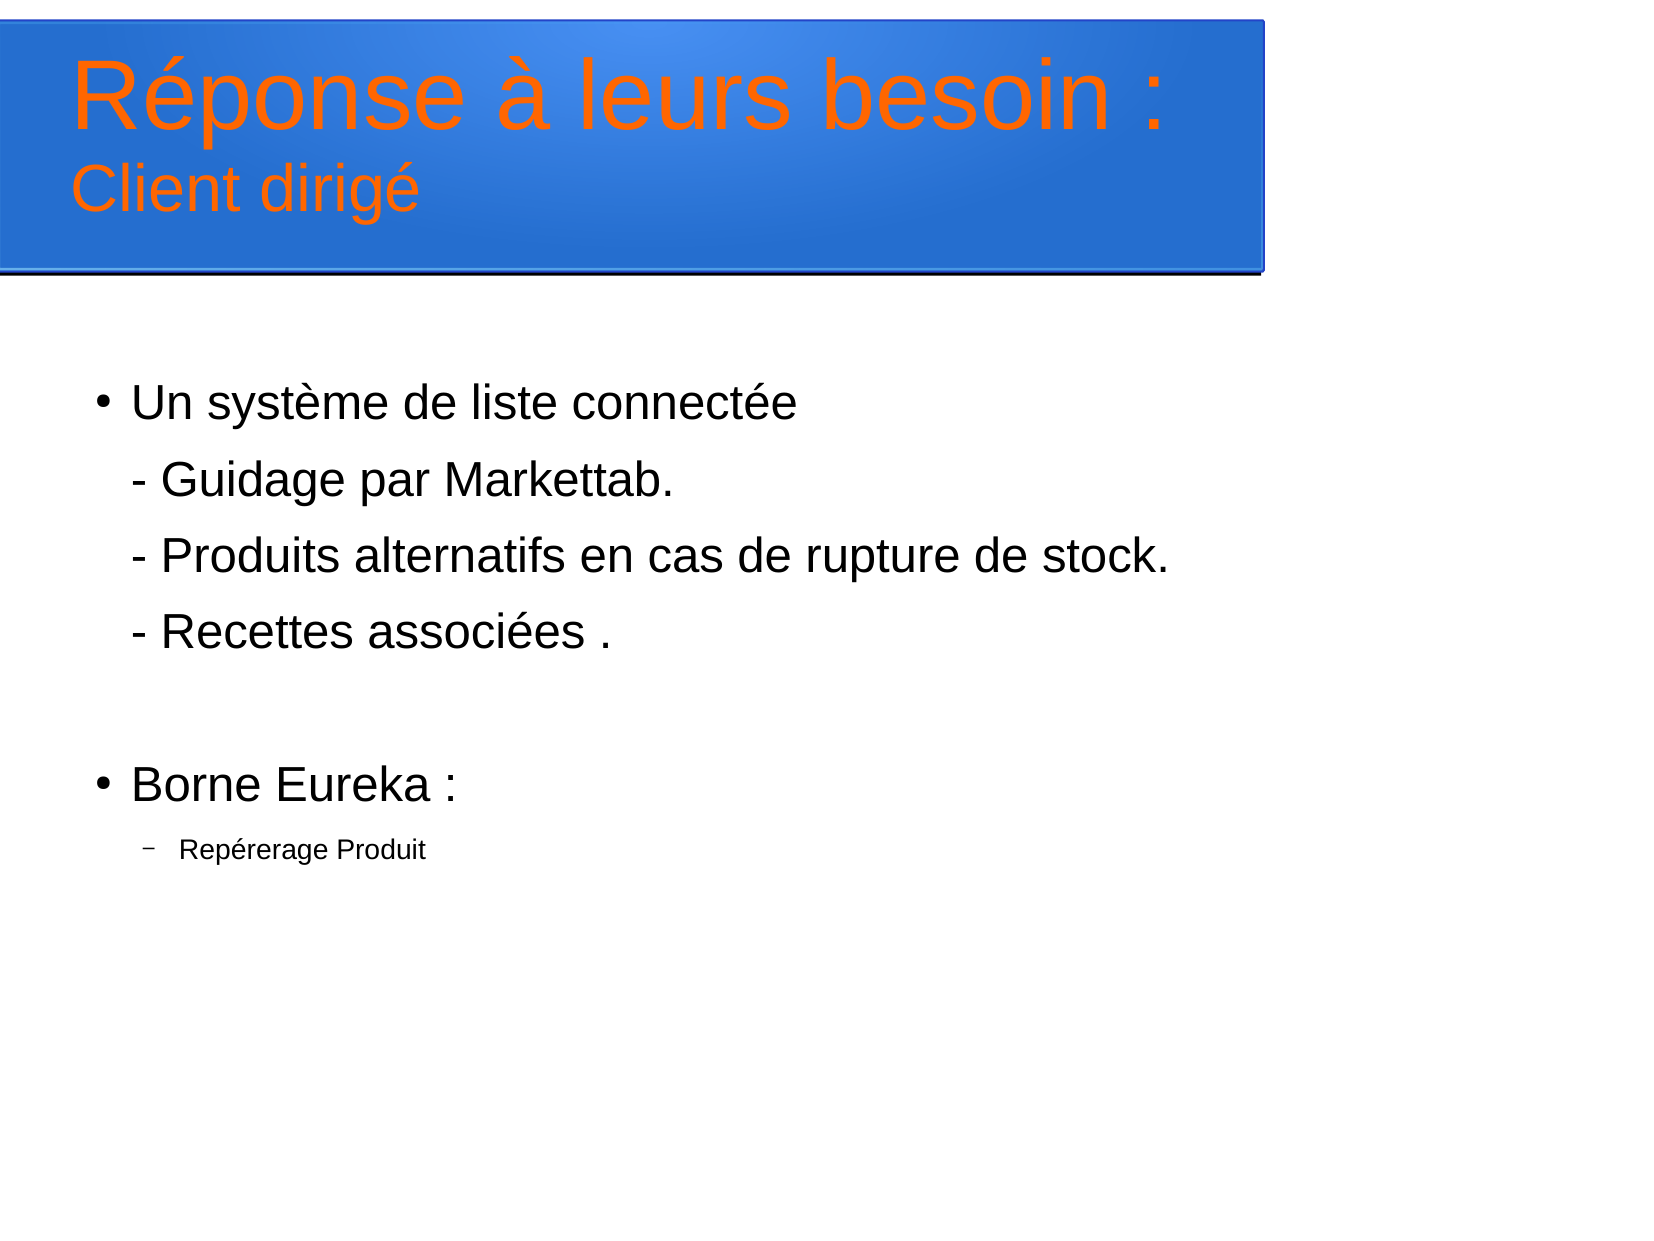

# Réponse à leurs besoin : Client dirigé
Un système de liste connectée
- Guidage par Markettab.
- Produits alternatifs en cas de rupture de stock.
- Recettes associées .
Borne Eureka :
Repérerage Produit